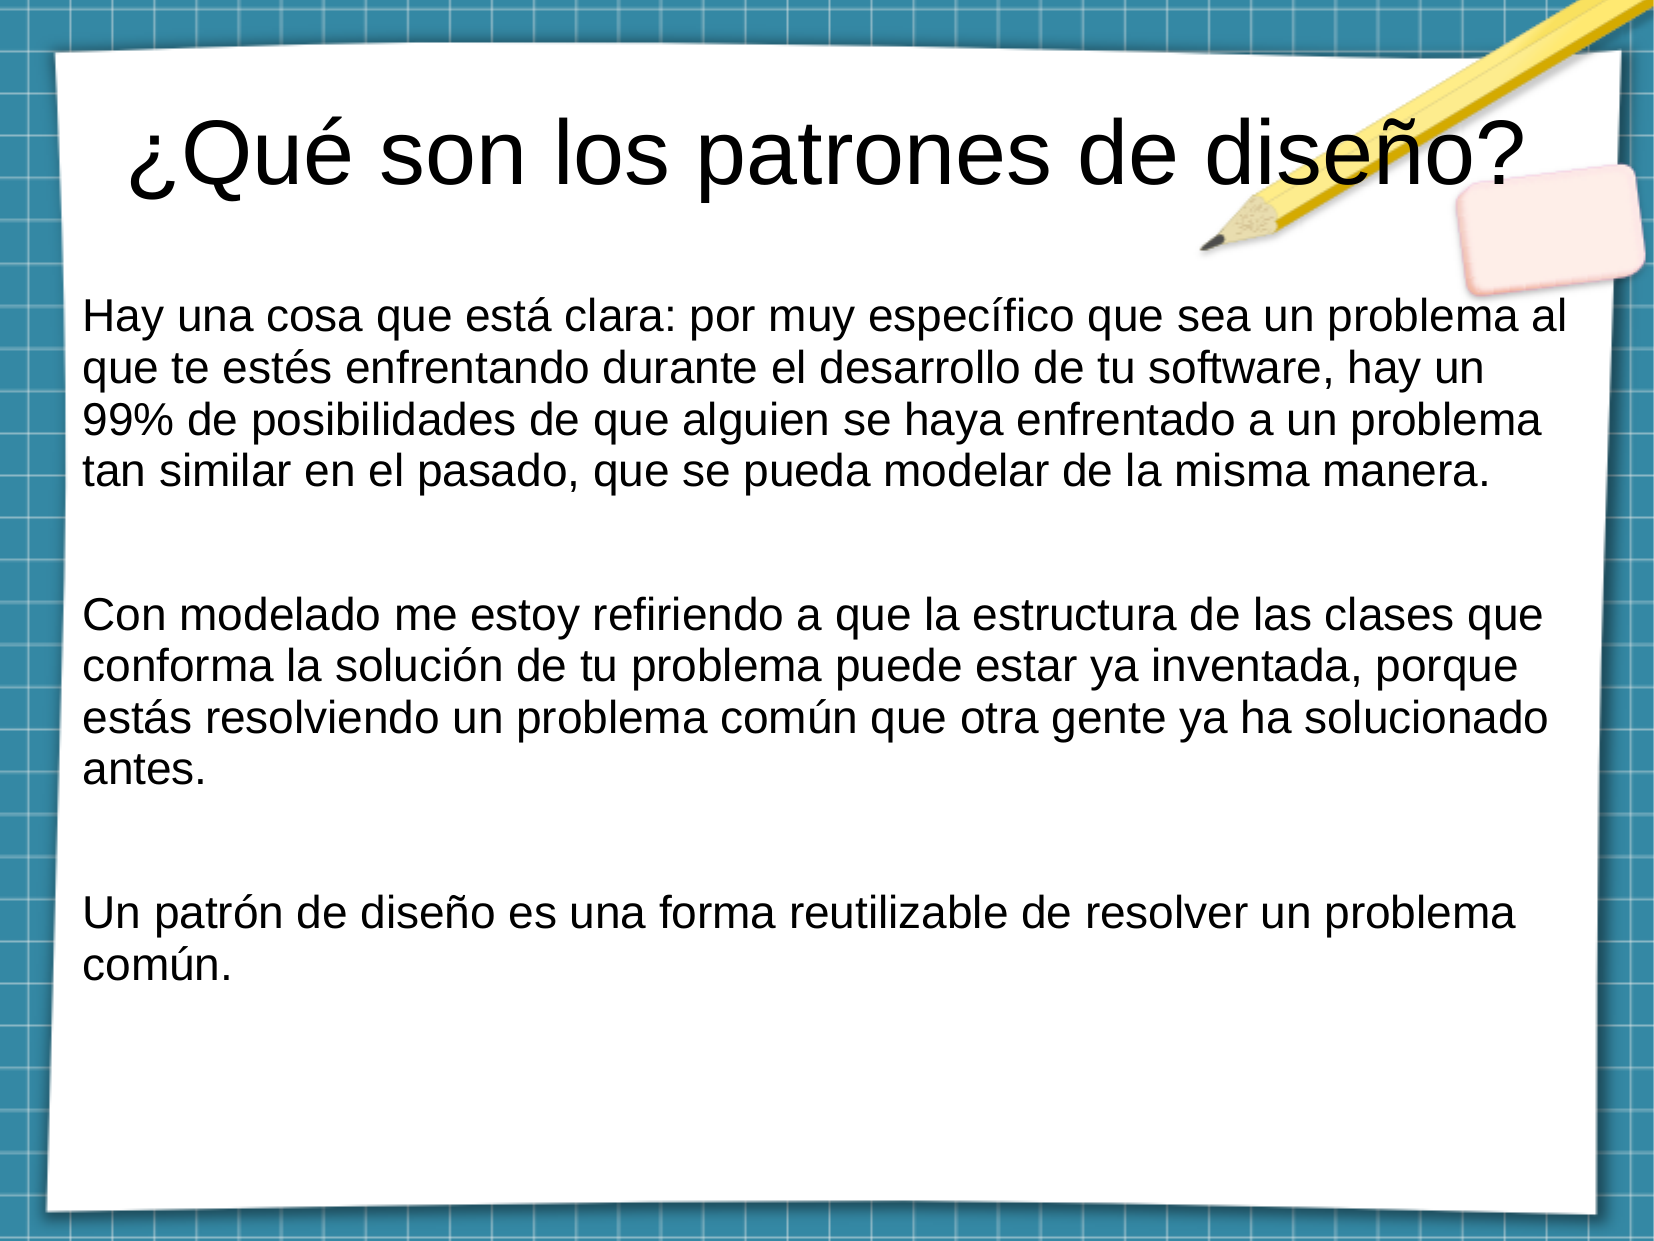

# ¿Qué son los patrones de diseño?
Hay una cosa que está clara: por muy específico que sea un problema al que te estés enfrentando durante el desarrollo de tu software, hay un 99% de posibilidades de que alguien se haya enfrentado a un problema tan similar en el pasado, que se pueda modelar de la misma manera.
Con modelado me estoy refiriendo a que la estructura de las clases que conforma la solución de tu problema puede estar ya inventada, porque estás resolviendo un problema común que otra gente ya ha solucionado antes.
Un patrón de diseño es una forma reutilizable de resolver un problema común.